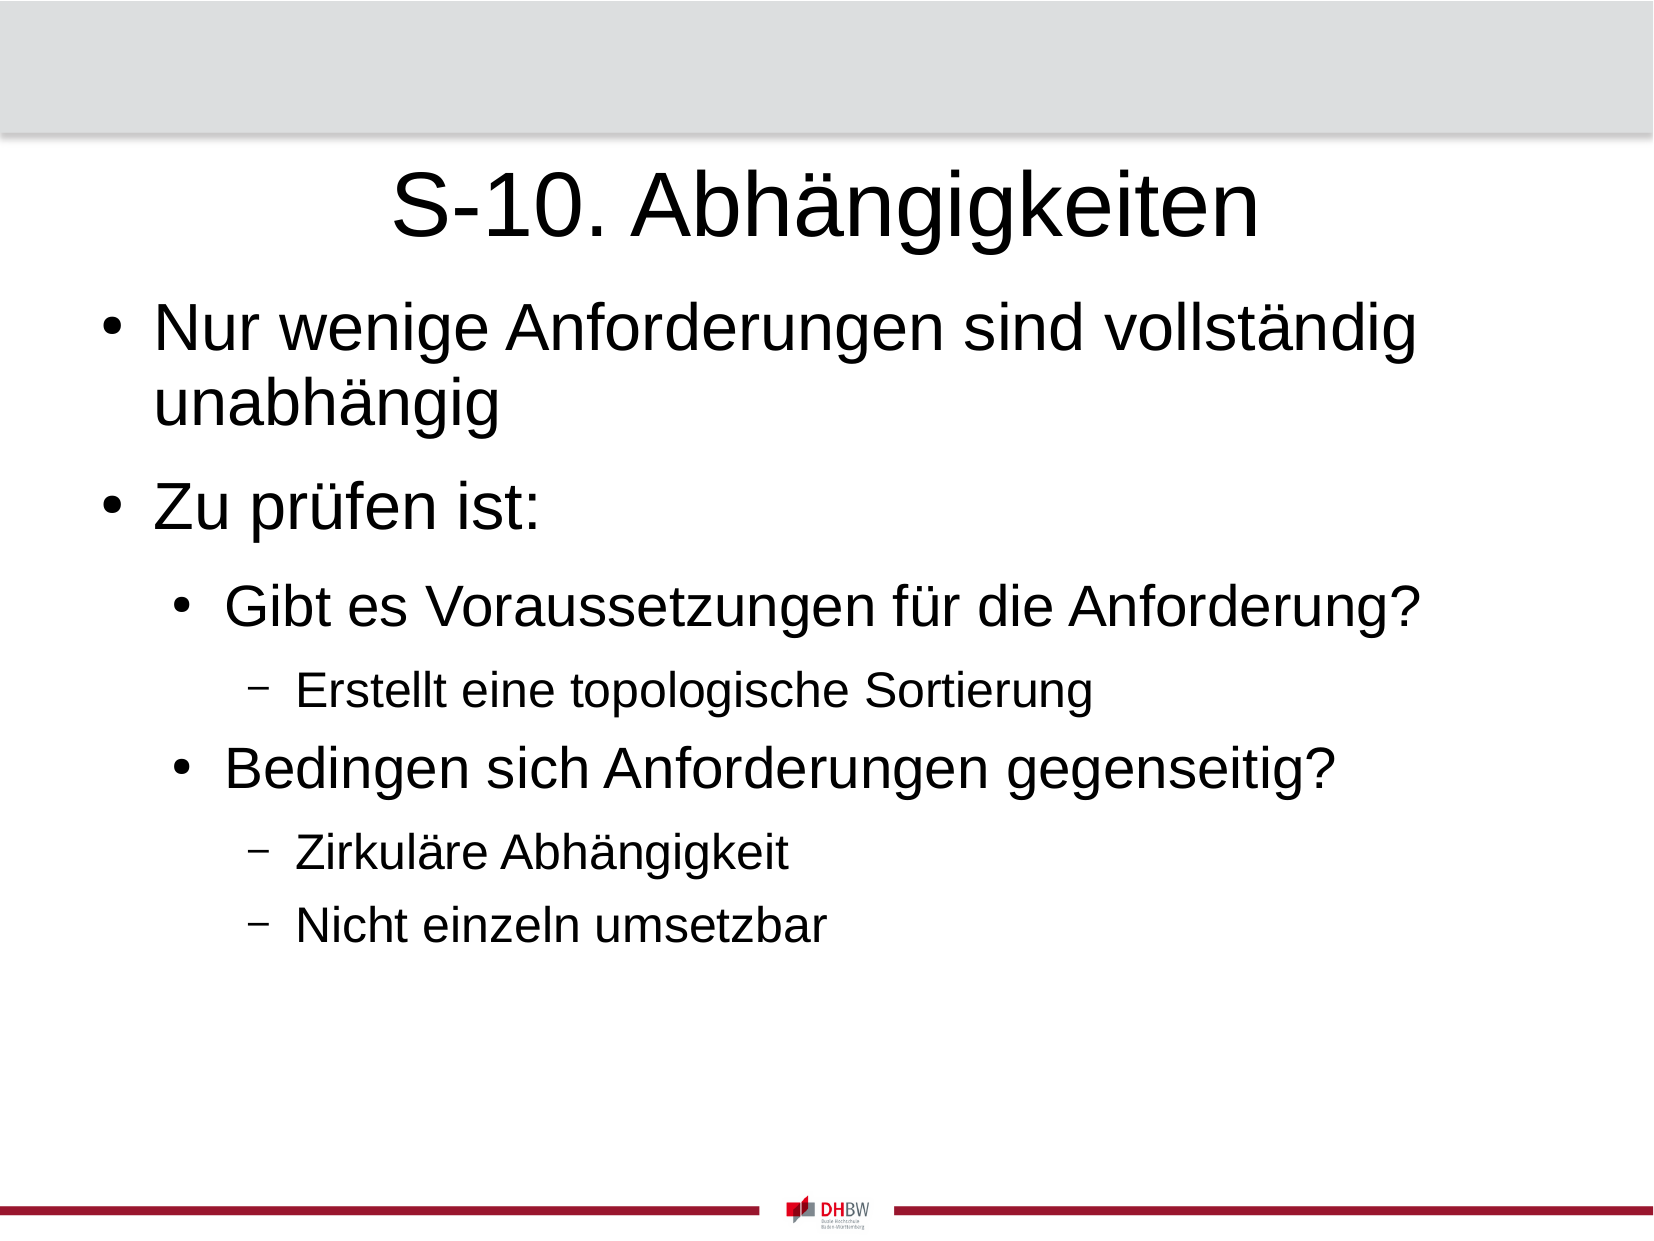

# S-10. Abhängigkeiten
Nur wenige Anforderungen sind vollständig unabhängig
Zu prüfen ist:
Gibt es Voraussetzungen für die Anforderung?
Erstellt eine topologische Sortierung
Bedingen sich Anforderungen gegenseitig?
Zirkuläre Abhängigkeit
Nicht einzeln umsetzbar